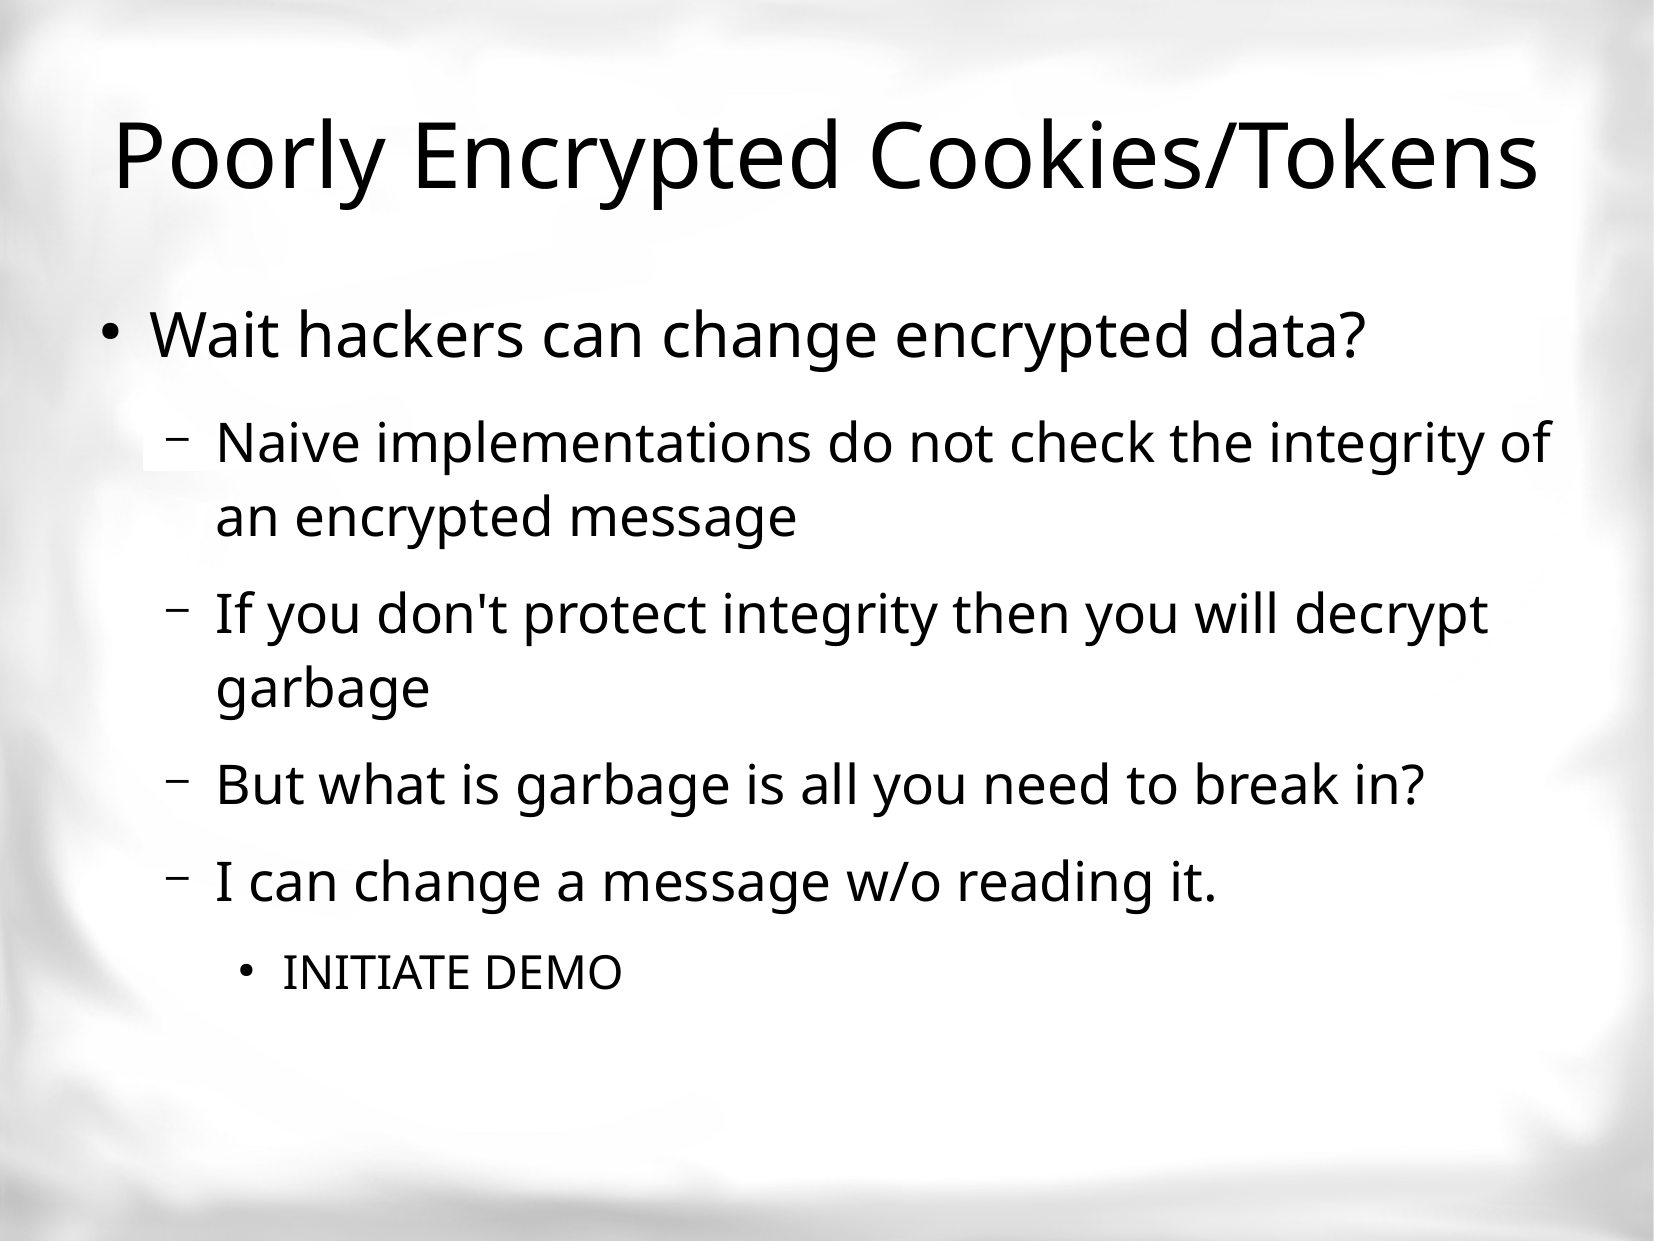

# Poorly Encrypted Cookies/Tokens
Wait hackers can change encrypted data?
Naive implementations do not check the integrity of an encrypted message
If you don't protect integrity then you will decrypt garbage
But what is garbage is all you need to break in?
I can change a message w/o reading it.
INITIATE DEMO